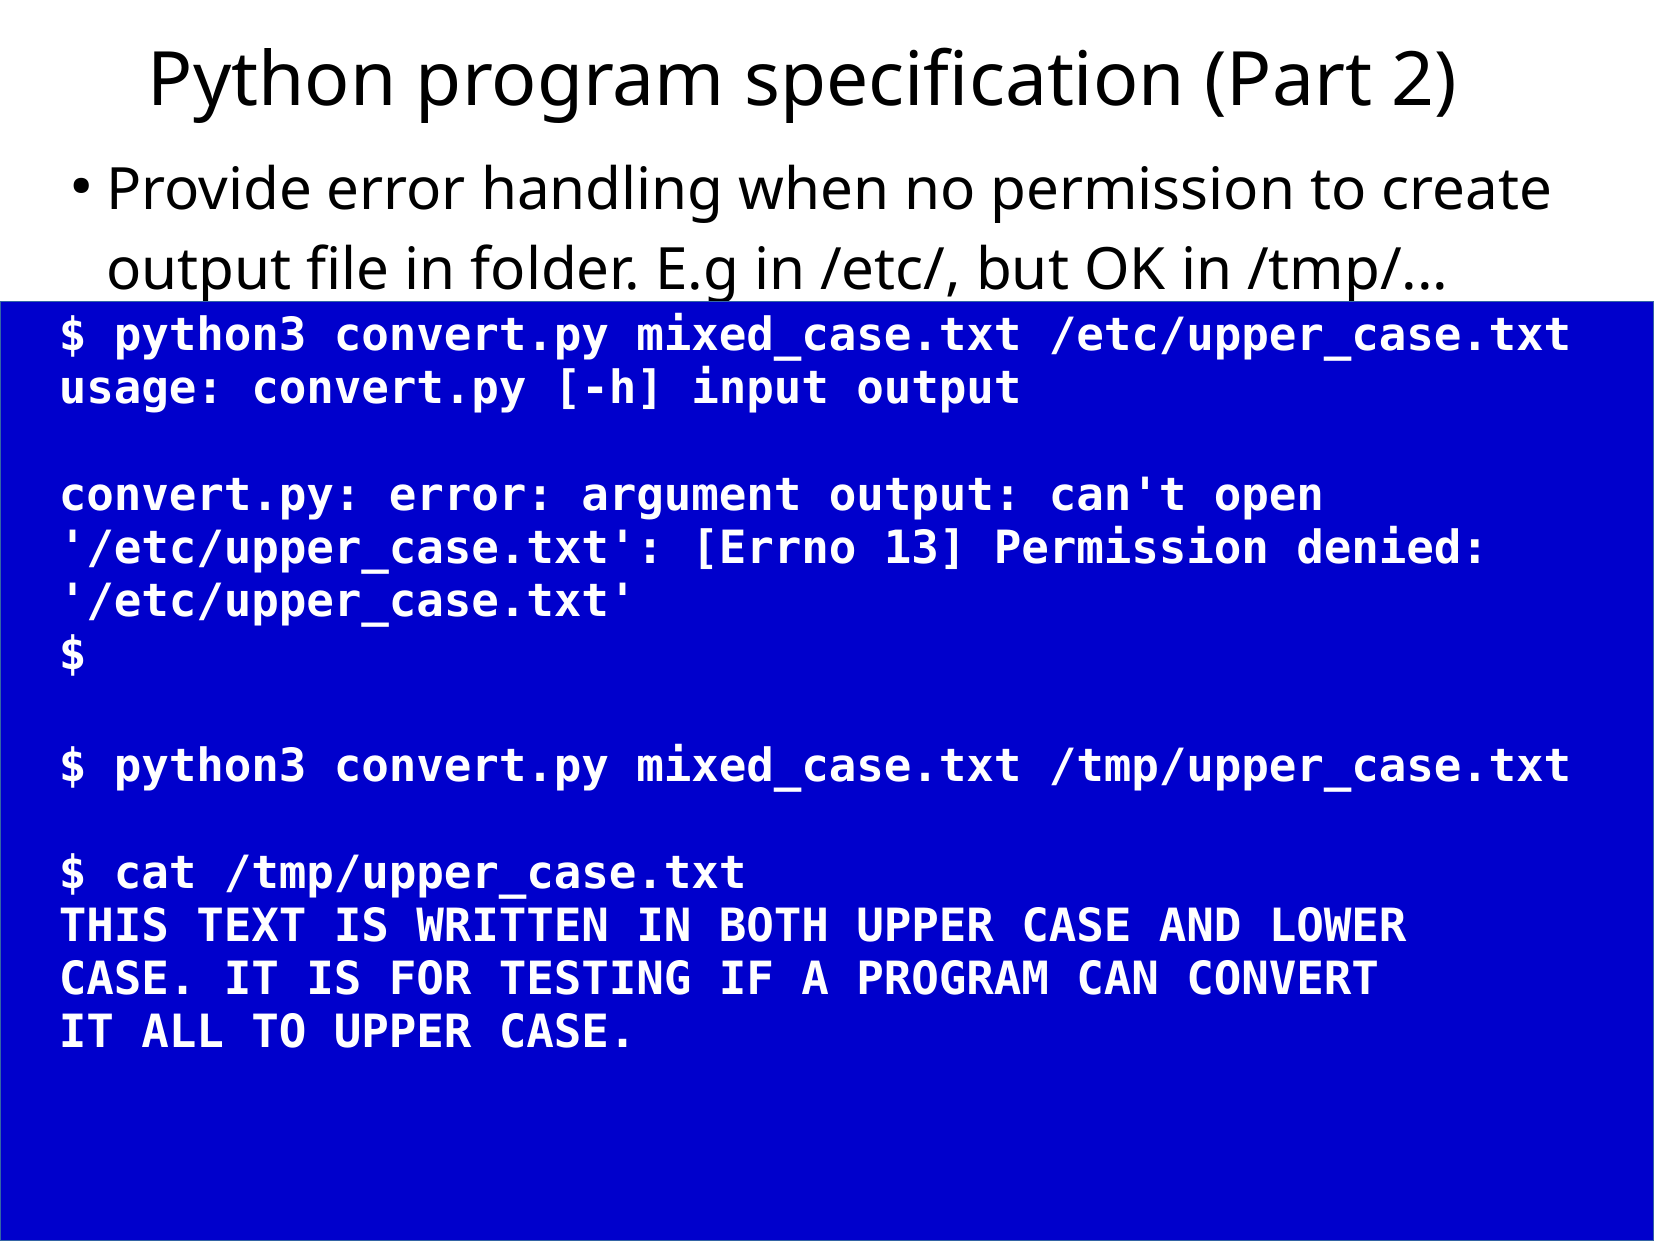

# Python program specification (Part 2)
Provide error handling when no permission to create output file in folder. E.g in /etc/, but OK in /tmp/...
$ python3 convert.py mixed_case.txt /etc/upper_case.txt
usage: convert.py [-h] input output
convert.py: error: argument output: can't open '/etc/upper_case.txt': [Errno 13] Permission denied: '/etc/upper_case.txt'
$
$ python3 convert.py mixed_case.txt /tmp/upper_case.txt
$ cat /tmp/upper_case.txt
THIS TEXT IS WRITTEN IN BOTH UPPER CASE AND LOWER
CASE. IT IS FOR TESTING IF A PROGRAM CAN CONVERT
IT ALL TO UPPER CASE.